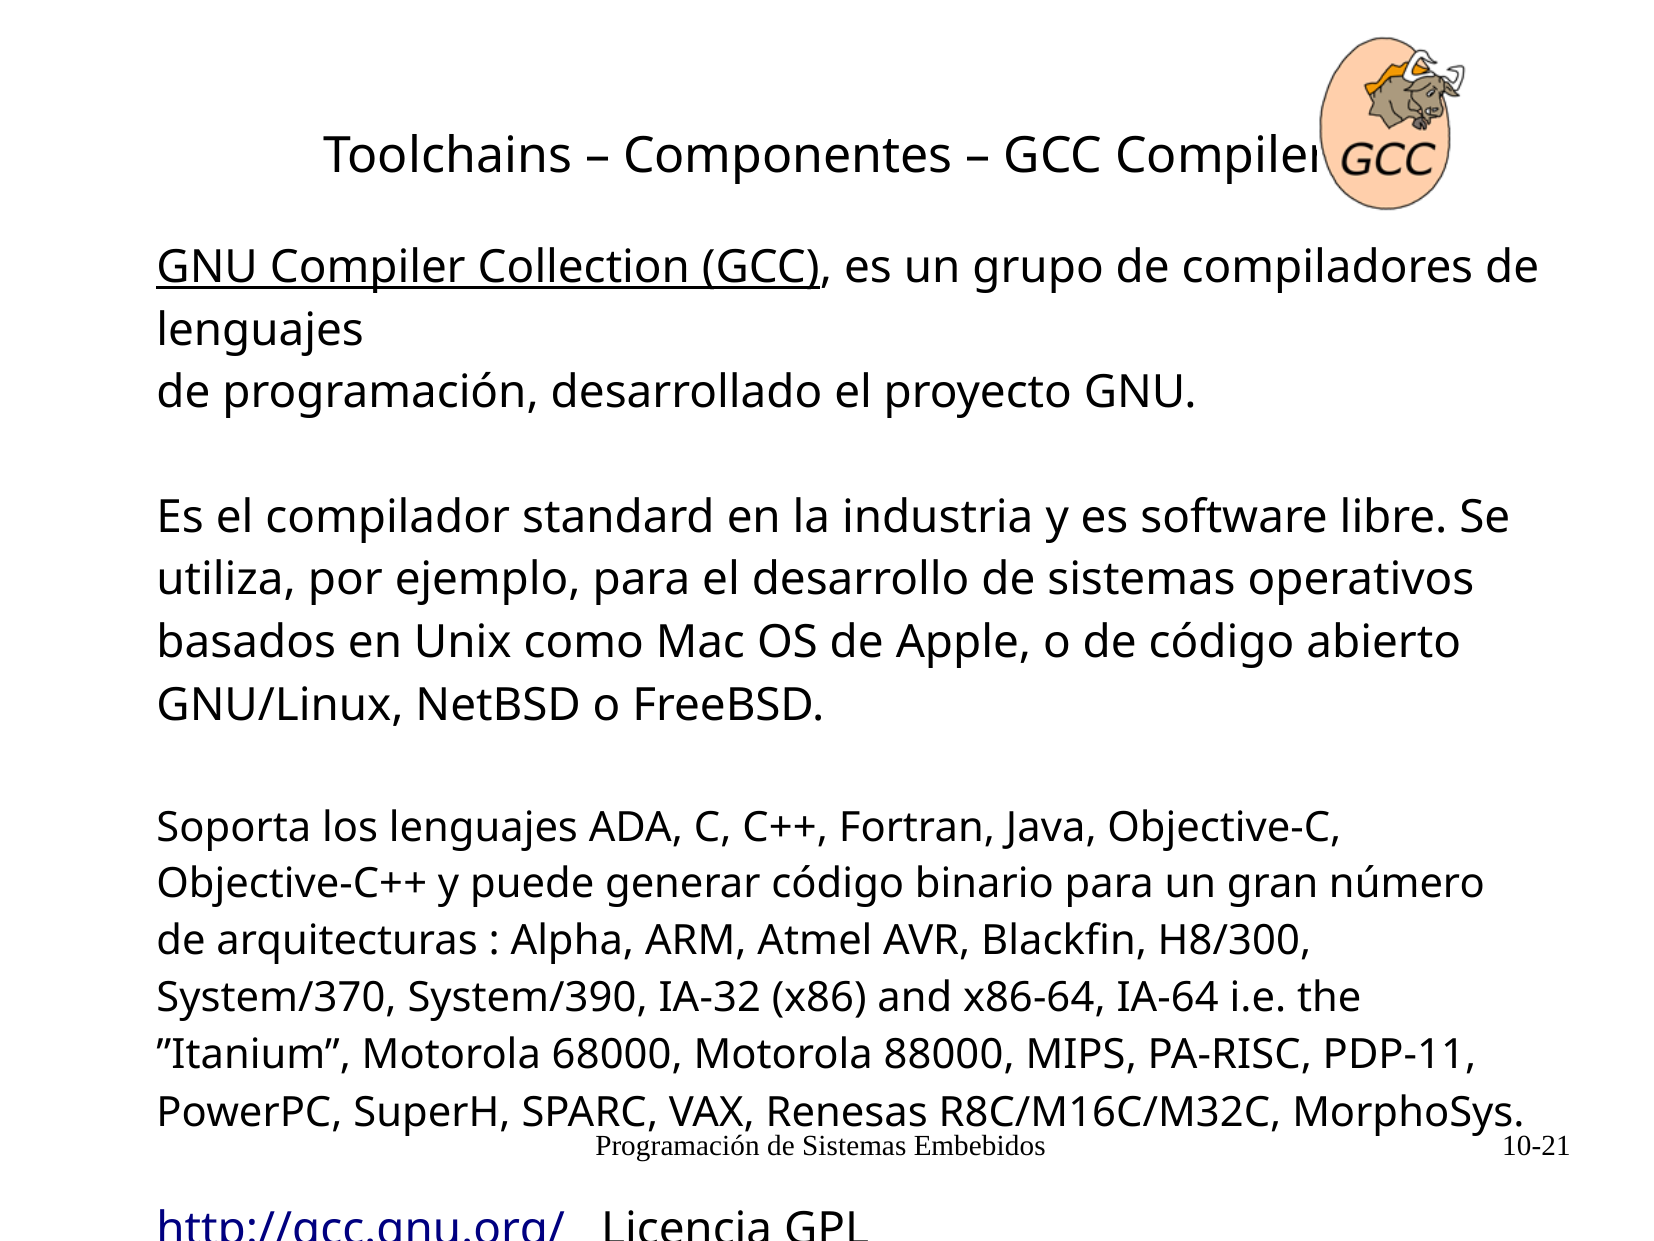

# Toolchains – Componentes – GCC Compiler
GNU Compiler Collection (GCC), es un grupo de compiladores de lenguajes
de programación, desarrollado el proyecto GNU.
Es el compilador standard en la industria y es software libre. Se utiliza, por ejemplo, para el desarrollo de sistemas operativos basados en Unix como Mac OS de Apple, o de código abierto GNU/Linux, NetBSD o FreeBSD.
Soporta los lenguajes ADA, C, C++, Fortran, Java, Objective-C, Objective-C++ y puede generar código binario para un gran número de arquitecturas : Alpha, ARM, Atmel AVR, Blackfin, H8/300, System/370, System/390, IA-32 (x86) and x86-64, IA-64 i.e. the ”Itanium”, Motorola 68000, Motorola 88000, MIPS, PA-RISC, PDP-11, PowerPC, SuperH, SPARC, VAX, Renesas R8C/M16C/M32C, MorphoSys.
http://gcc.gnu.org/ Licencia GPL
Programación de Sistemas Embebidos
10